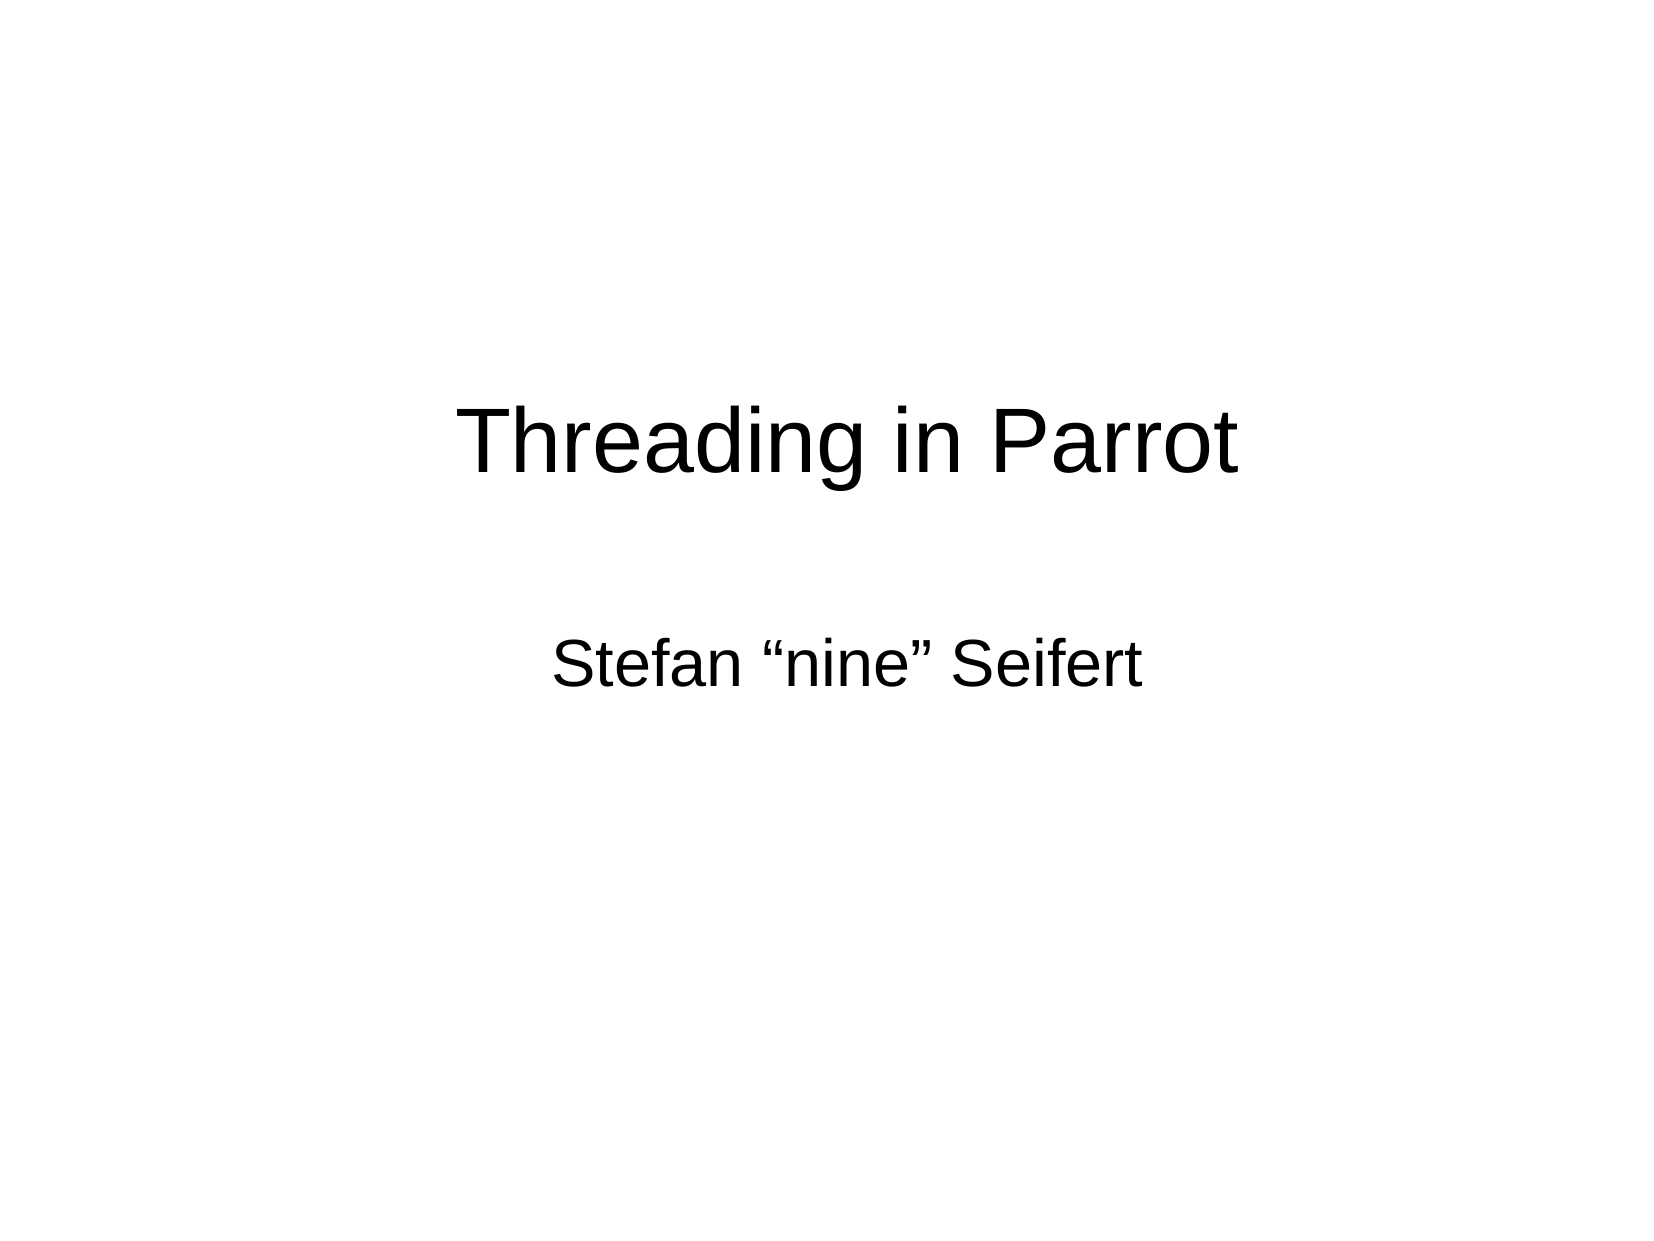

#
Threading in Parrot
Stefan “nine” Seifert